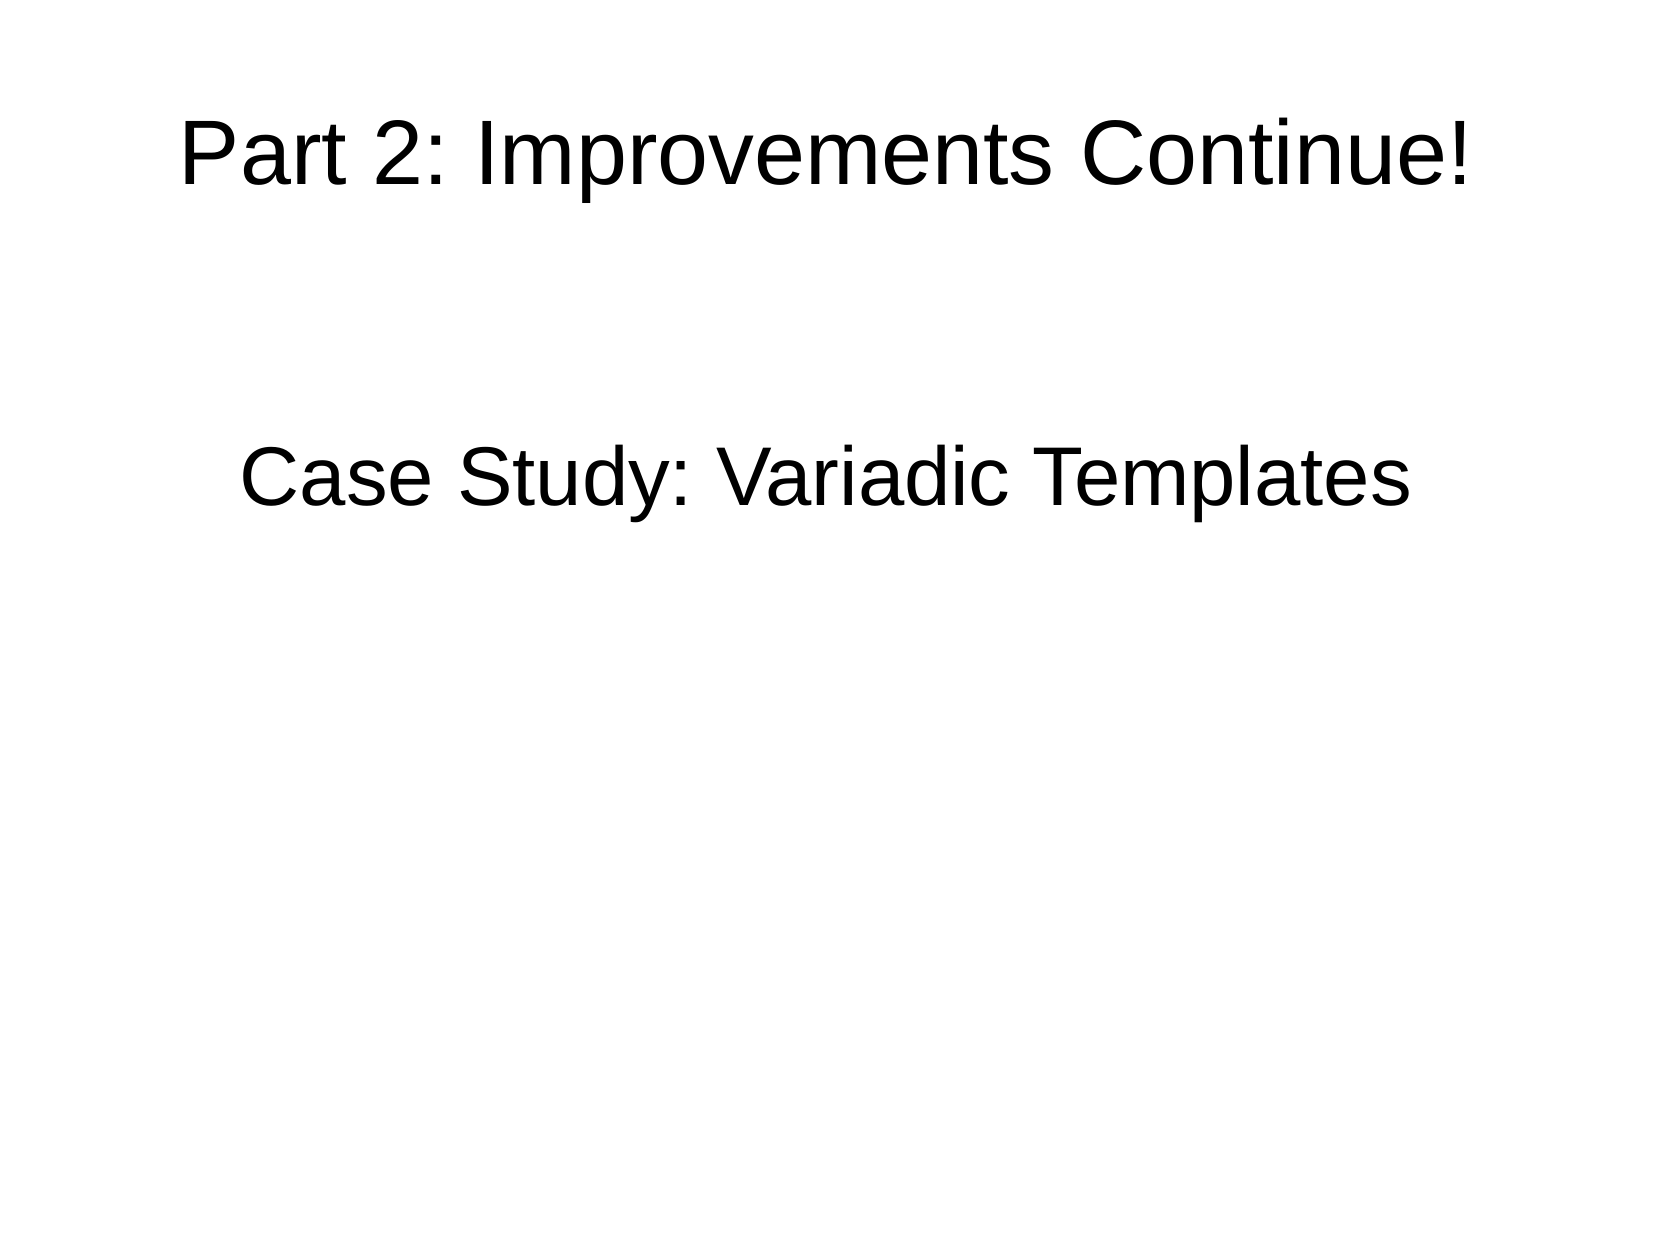

# Part 2: Improvements Continue!
Case Study: Variadic Templates